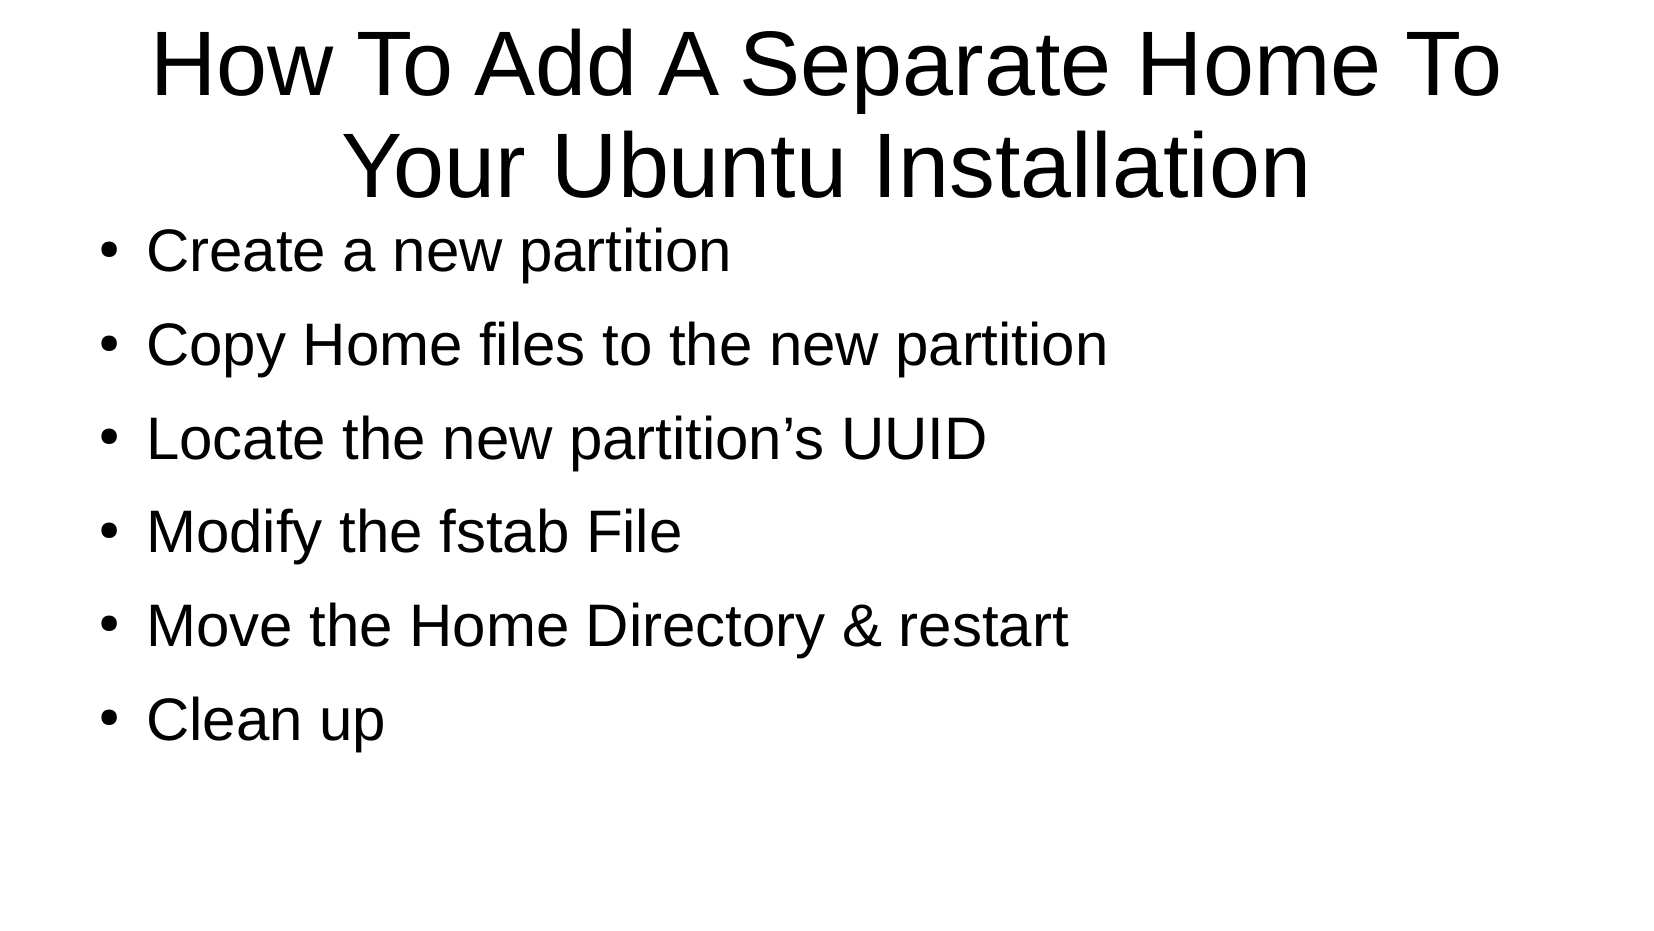

# How To Add A Separate Home To Your Ubuntu Installation
Create a new partition
Copy Home files to the new partition
Locate the new partition’s UUID
Modify the fstab File
Move the Home Directory & restart
Clean up